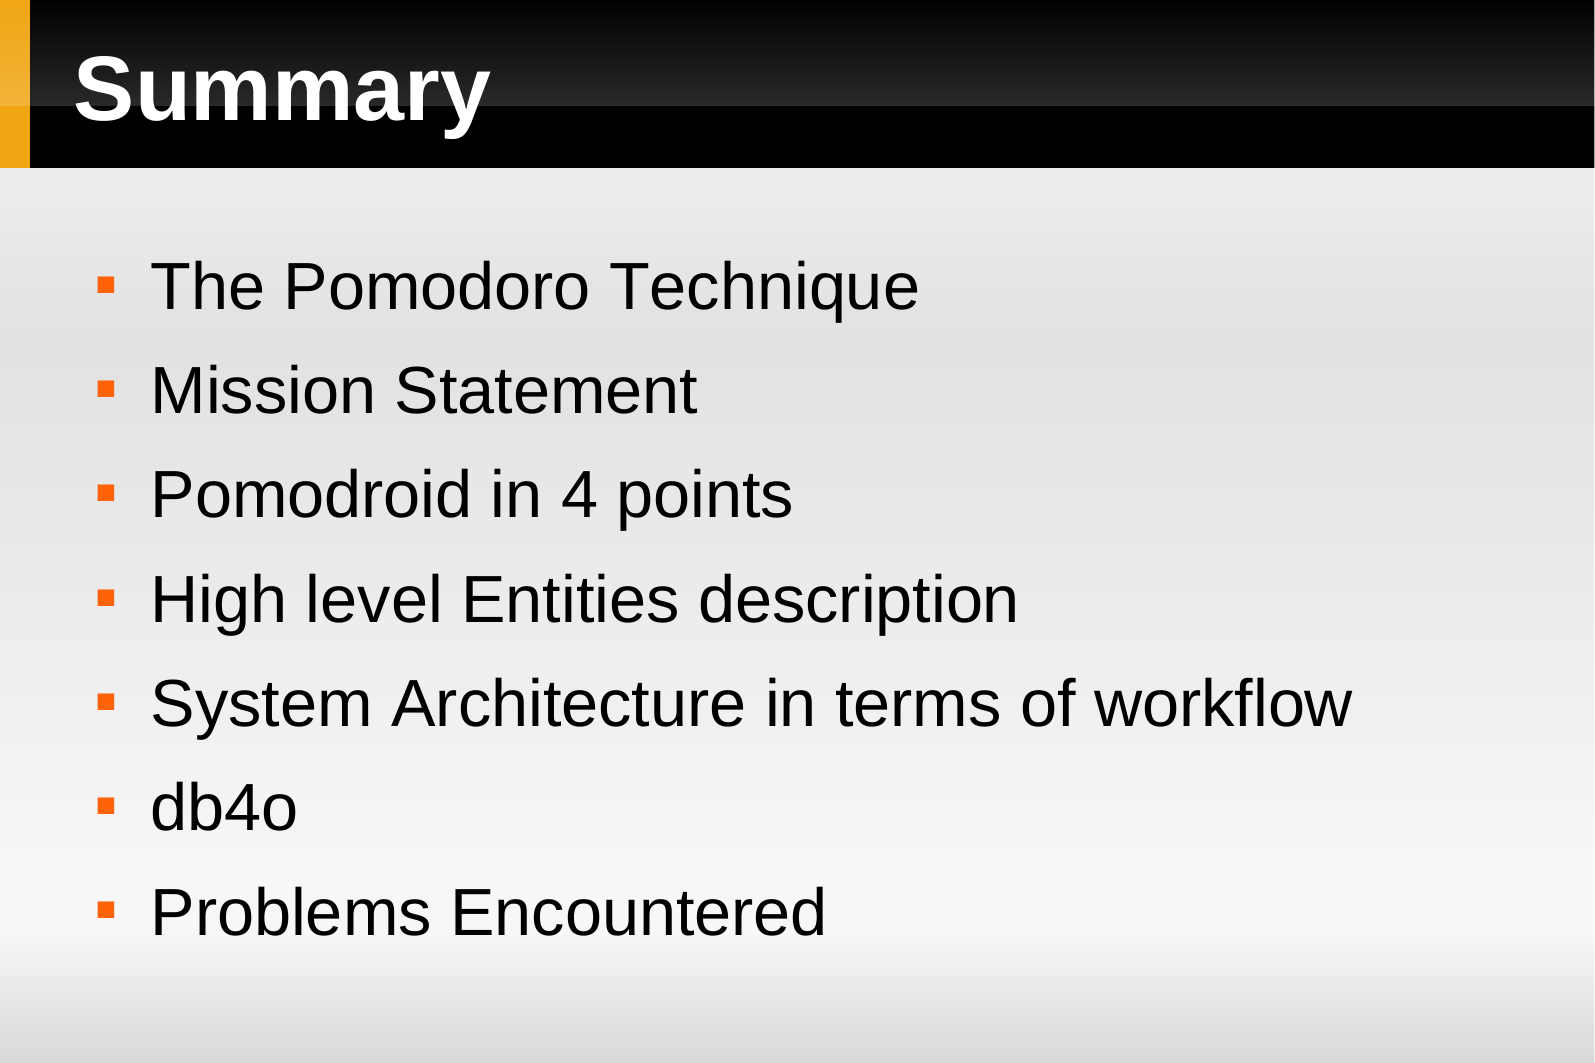

# Summary
The Pomodoro Technique
Mission Statement
Pomodroid in 4 points
High level Entities description
System Architecture in terms of workflow
db4o
Problems Encountered